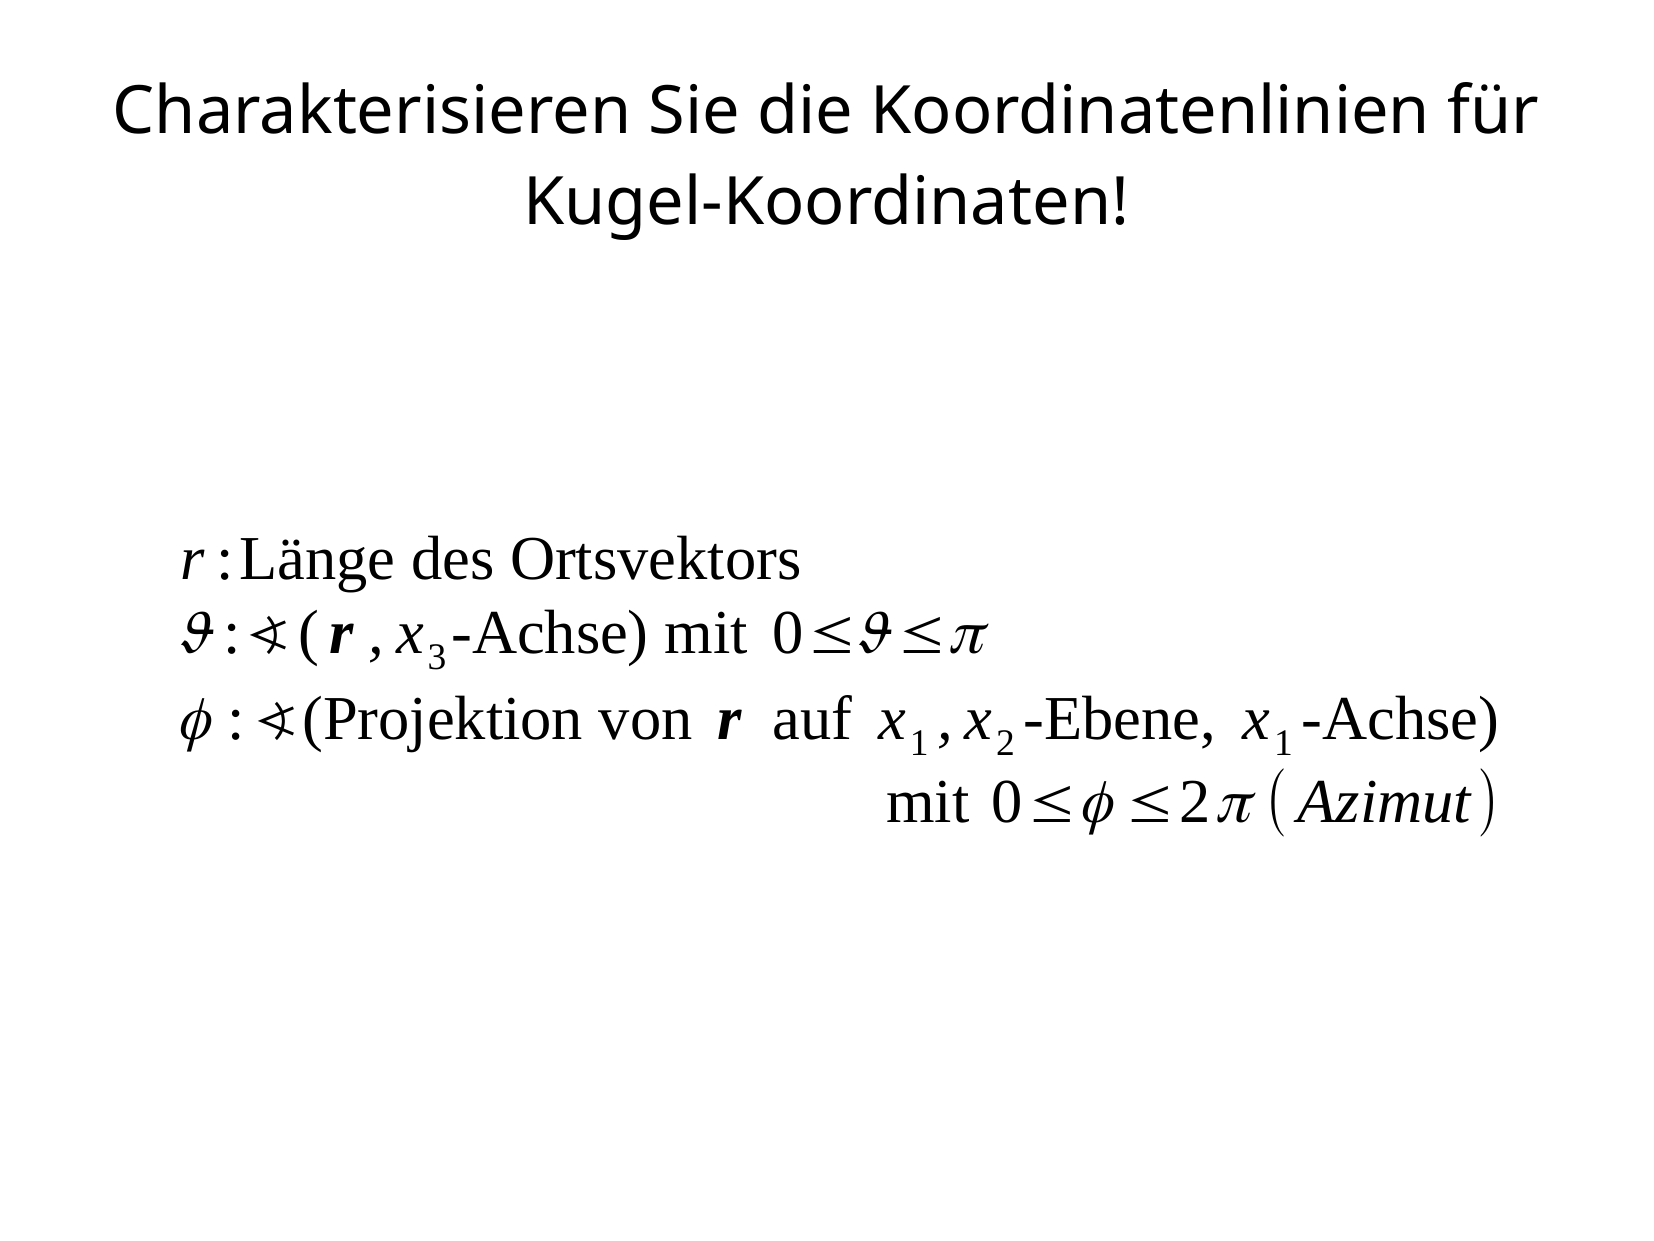

# Charakterisieren Sie die Koordinatenlinien für Kugel-Koordinaten!